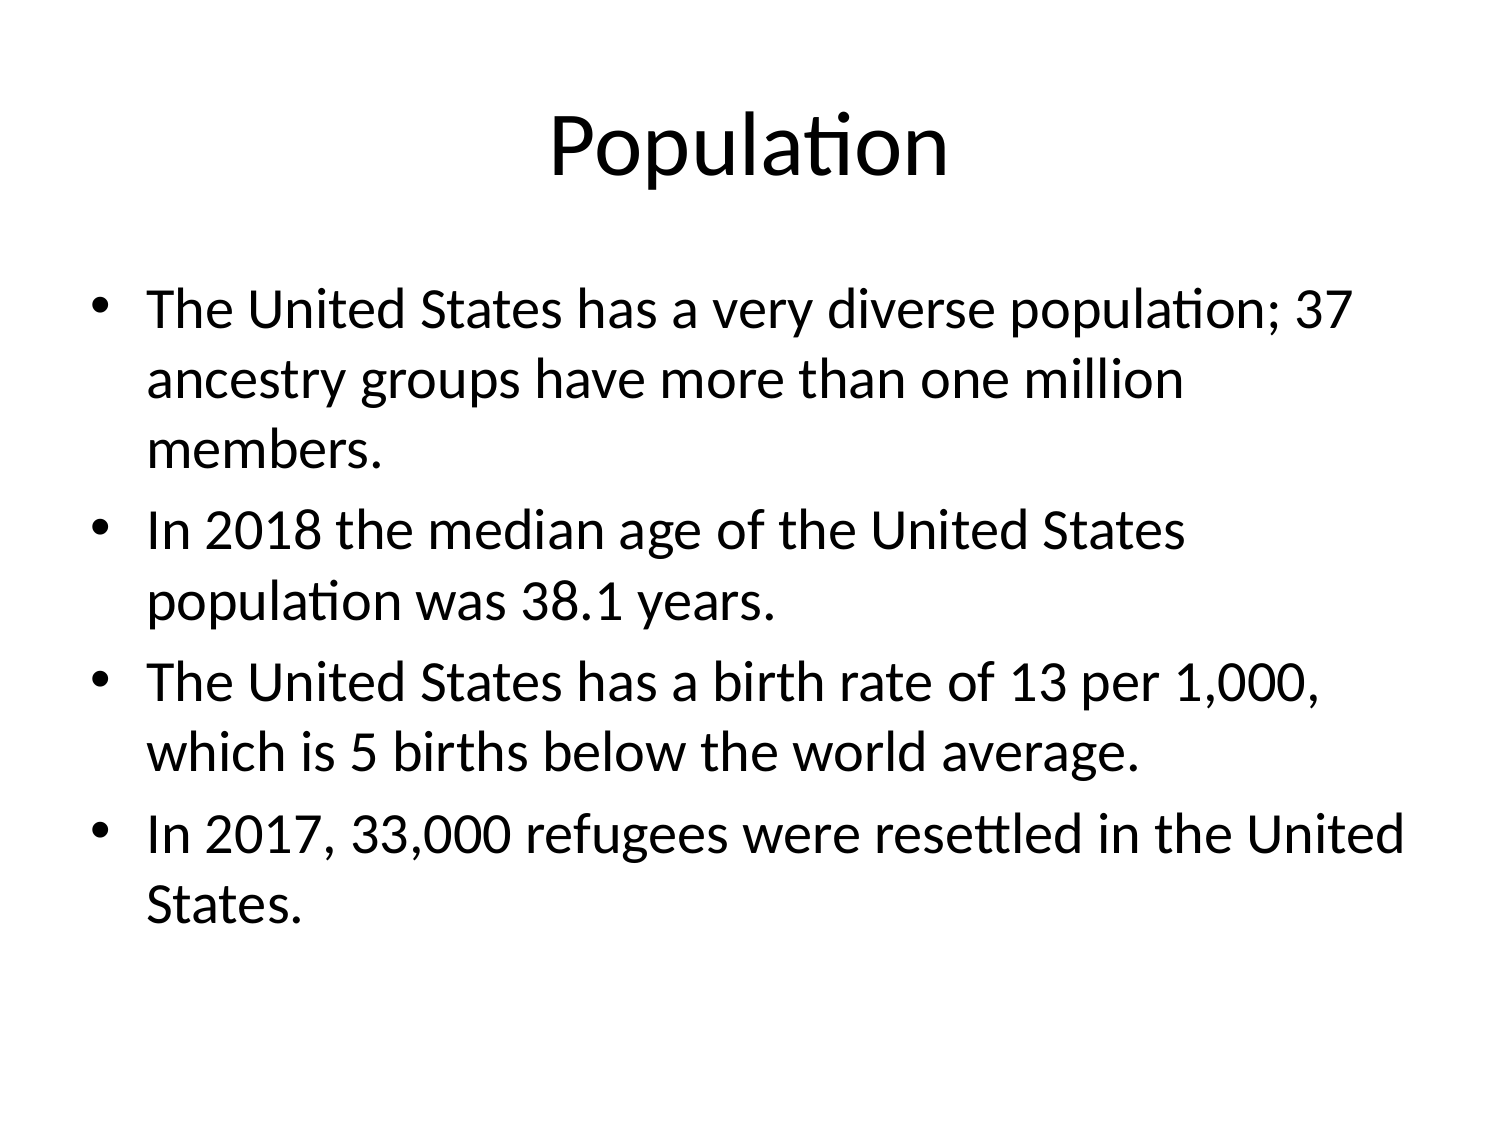

# Population
The United States has a very diverse population; 37 ancestry groups have more than one million members.
In 2018 the median age of the United States population was 38.1 years.
The United States has a birth rate of 13 per 1,000, which is 5 births below the world average.
In 2017, 33,000 refugees were resettled in the United States.